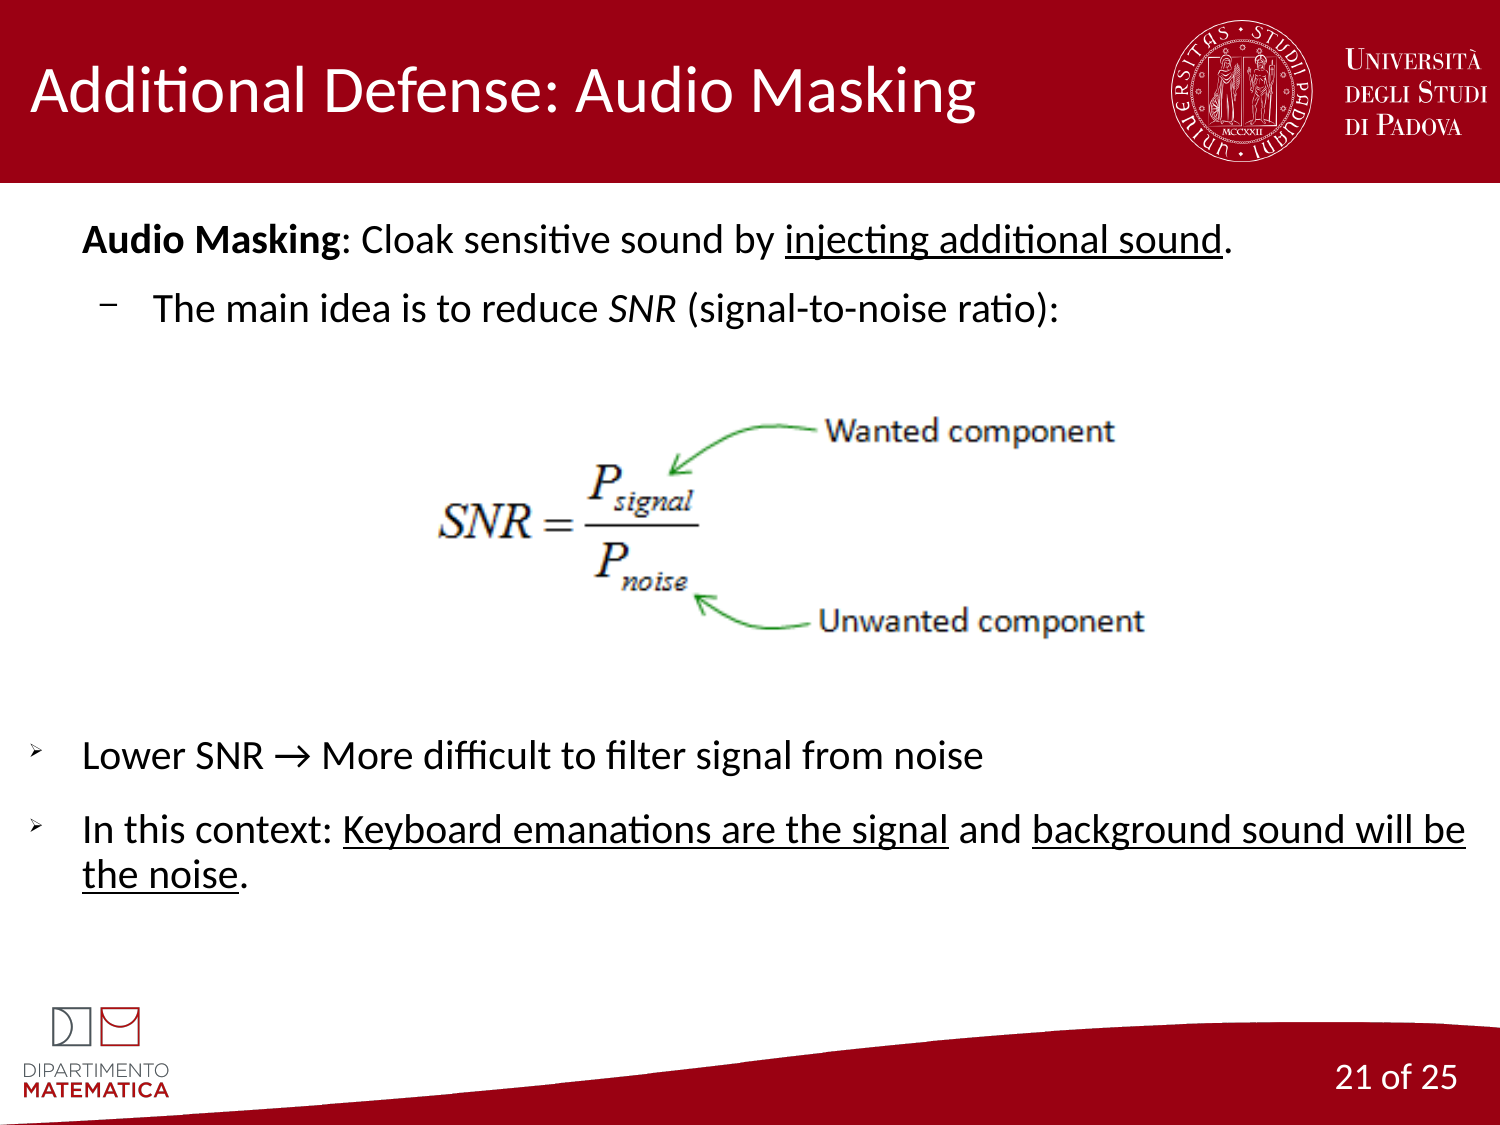

# Additional Defense: Audio Masking
Audio Masking: Cloak sensitive sound by injecting additional sound.
The main idea is to reduce SNR (signal-to-noise ratio):
Lower SNR → More difficult to filter signal from noise
In this context: Keyboard emanations are the signal and background sound will be the noise.
 of 25